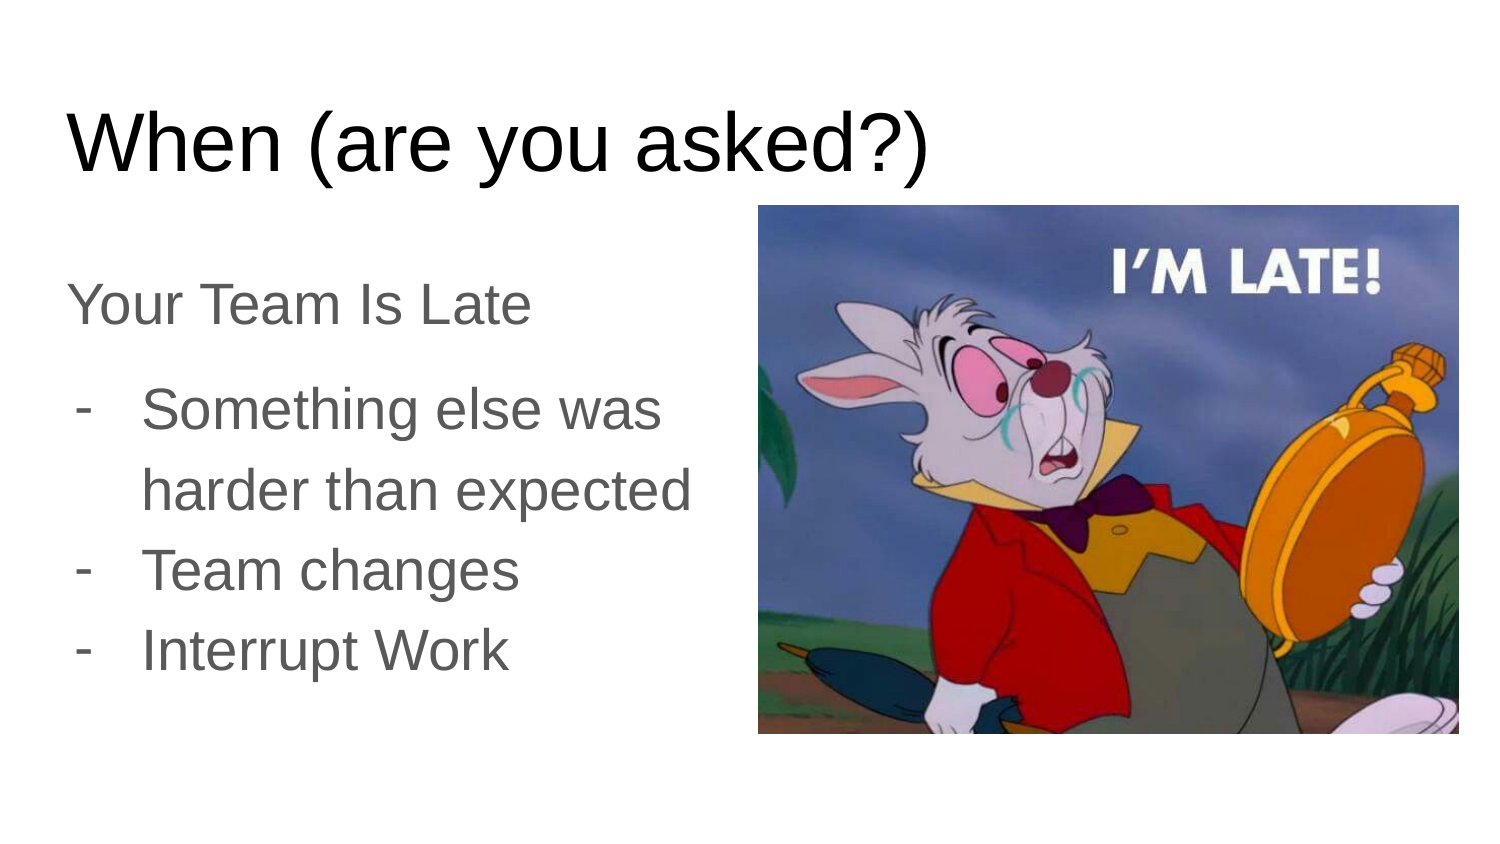

# When (are you asked?)
Your Team Is Late
Something else was harder than expected
Team changes
Interrupt Work